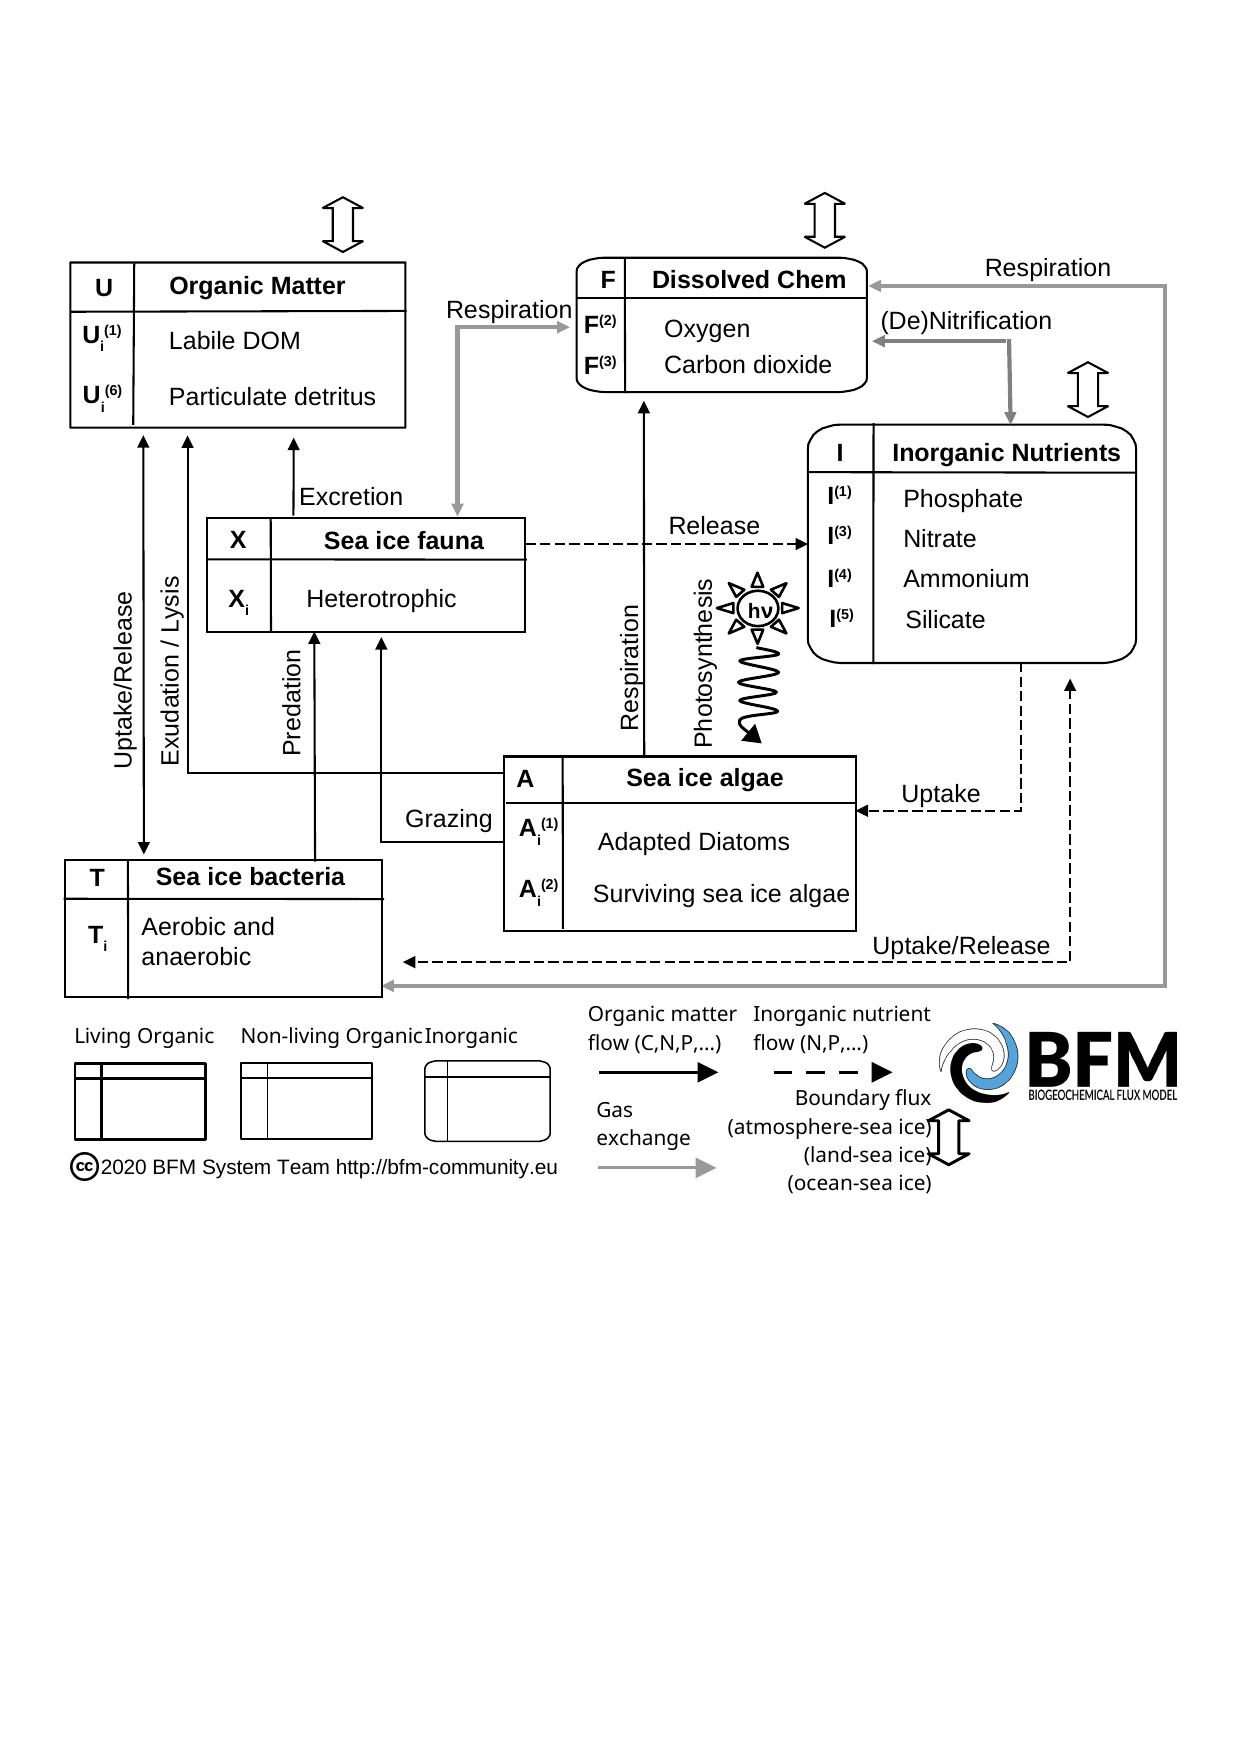

Respiration
F
Dissolved Chem
F(2)
Oxygen
Carbon dioxide
F(3)
Organic Matter
U
Ui(1)
Labile DOM
Ui(6)
Particulate detritus
Respiration
(De)Nitrification
I
Inorganic Nutrients
I(1)
Phosphate
I(3)
Nitrate
I(4)
Ammonium
I(5)
Silicate
Excretion
Release
X
Sea ice fauna
Xi
Heterotrophic
hν
Photosynthesis
Respiration
Exudation / Lysis
Uptake/Release
Predation
Sea ice algae
A
Ai(1)
Adapted Diatoms
Surviving sea ice algae
Ai(2)
Uptake
Grazing
Sea ice bacteria
T
Aerobic and
anaerobic
Ti
Uptake/Release
Organic matter
flow (C,N,P,...)
Inorganic nutrient
flow (N,P,...)
Living Organic
Non-living Organic
Inorganic
Gas
exchange
 Boundary flux
 (atmosphere-sea ice)
 (land-sea ice)
	 (ocean-sea ice)
 2020 BFM System Team http://bfm-community.eu